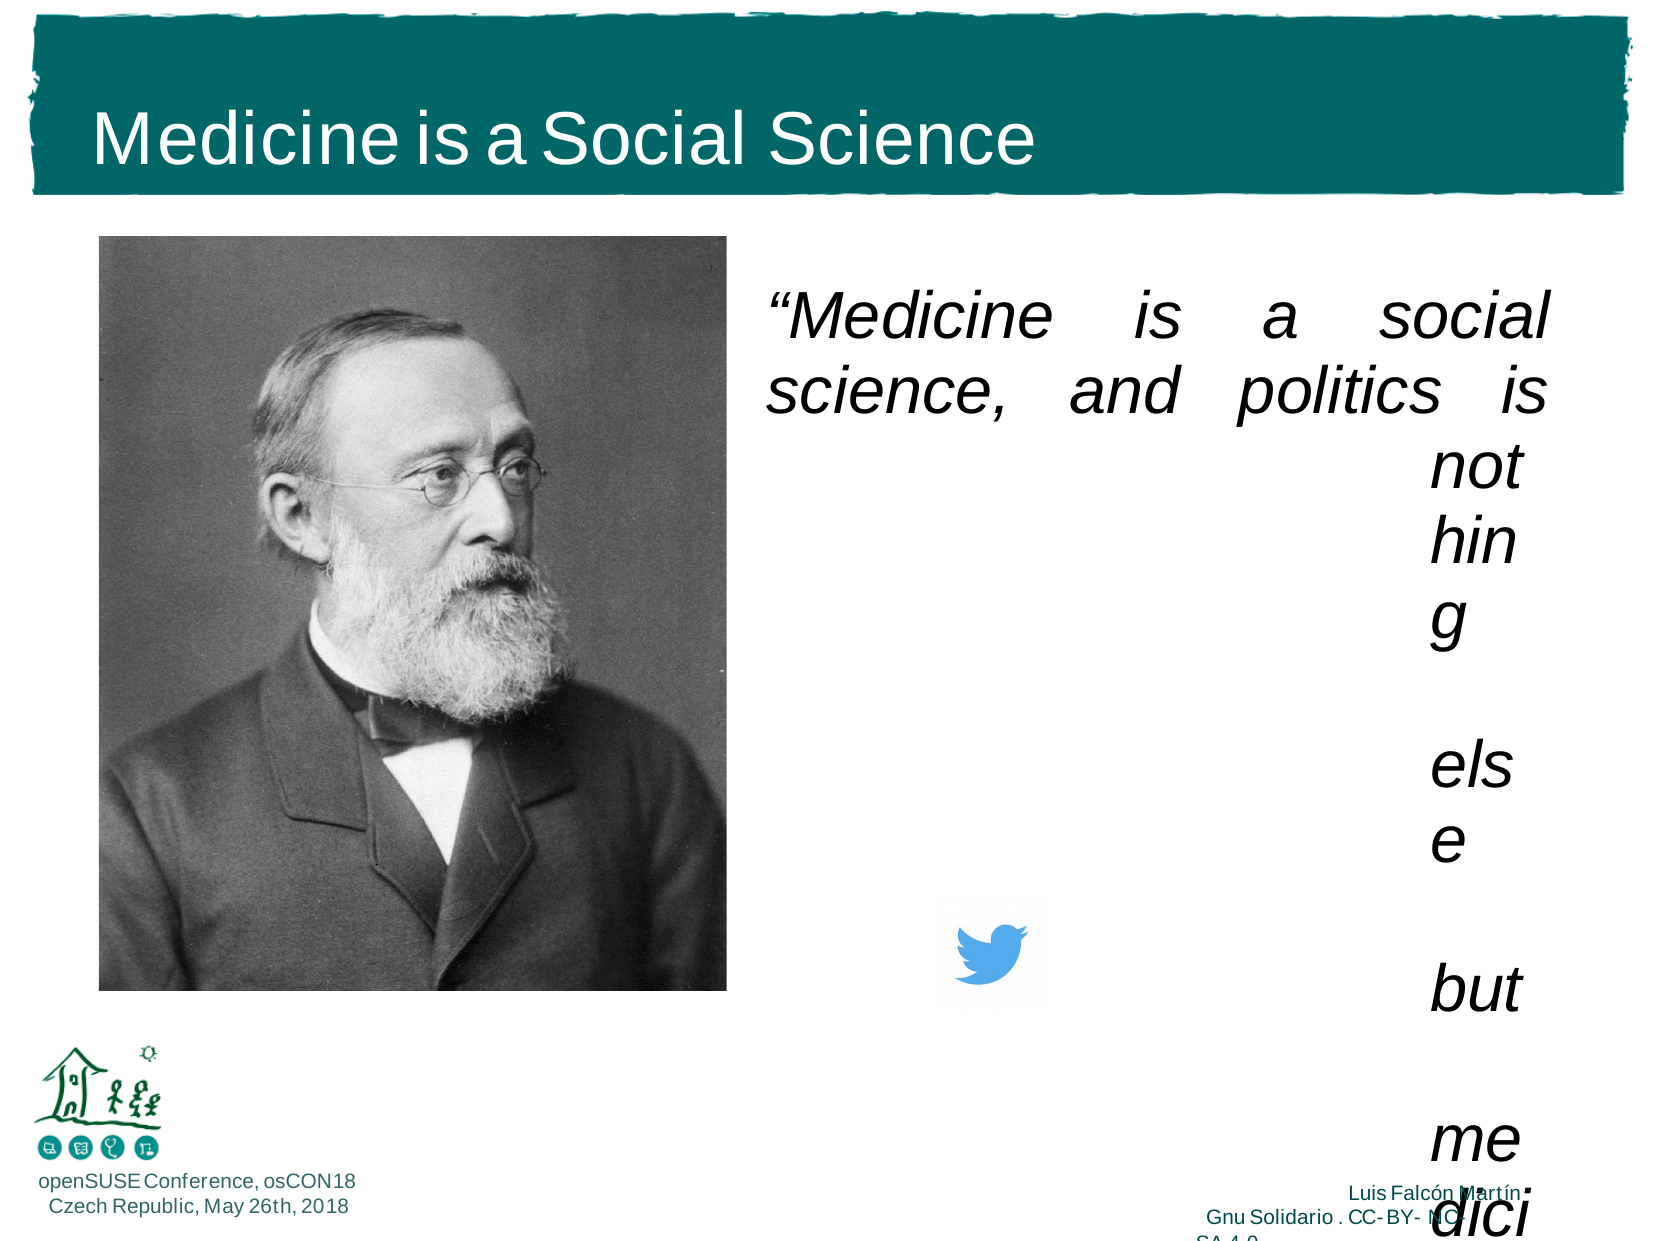

# MedicineisaSocialScience
“Medicine science,
is		a	social and	politics	is
nothing	else	but	medicine on a large scale”
Rudolf Virchow
http://health.gnu.org
@gnuhealth
openSUSEConference,osCON18 CzechRepublic,May26th,2018
LuisFalcónMartín GnuSolidario.CC-BY-NC-SA4.0